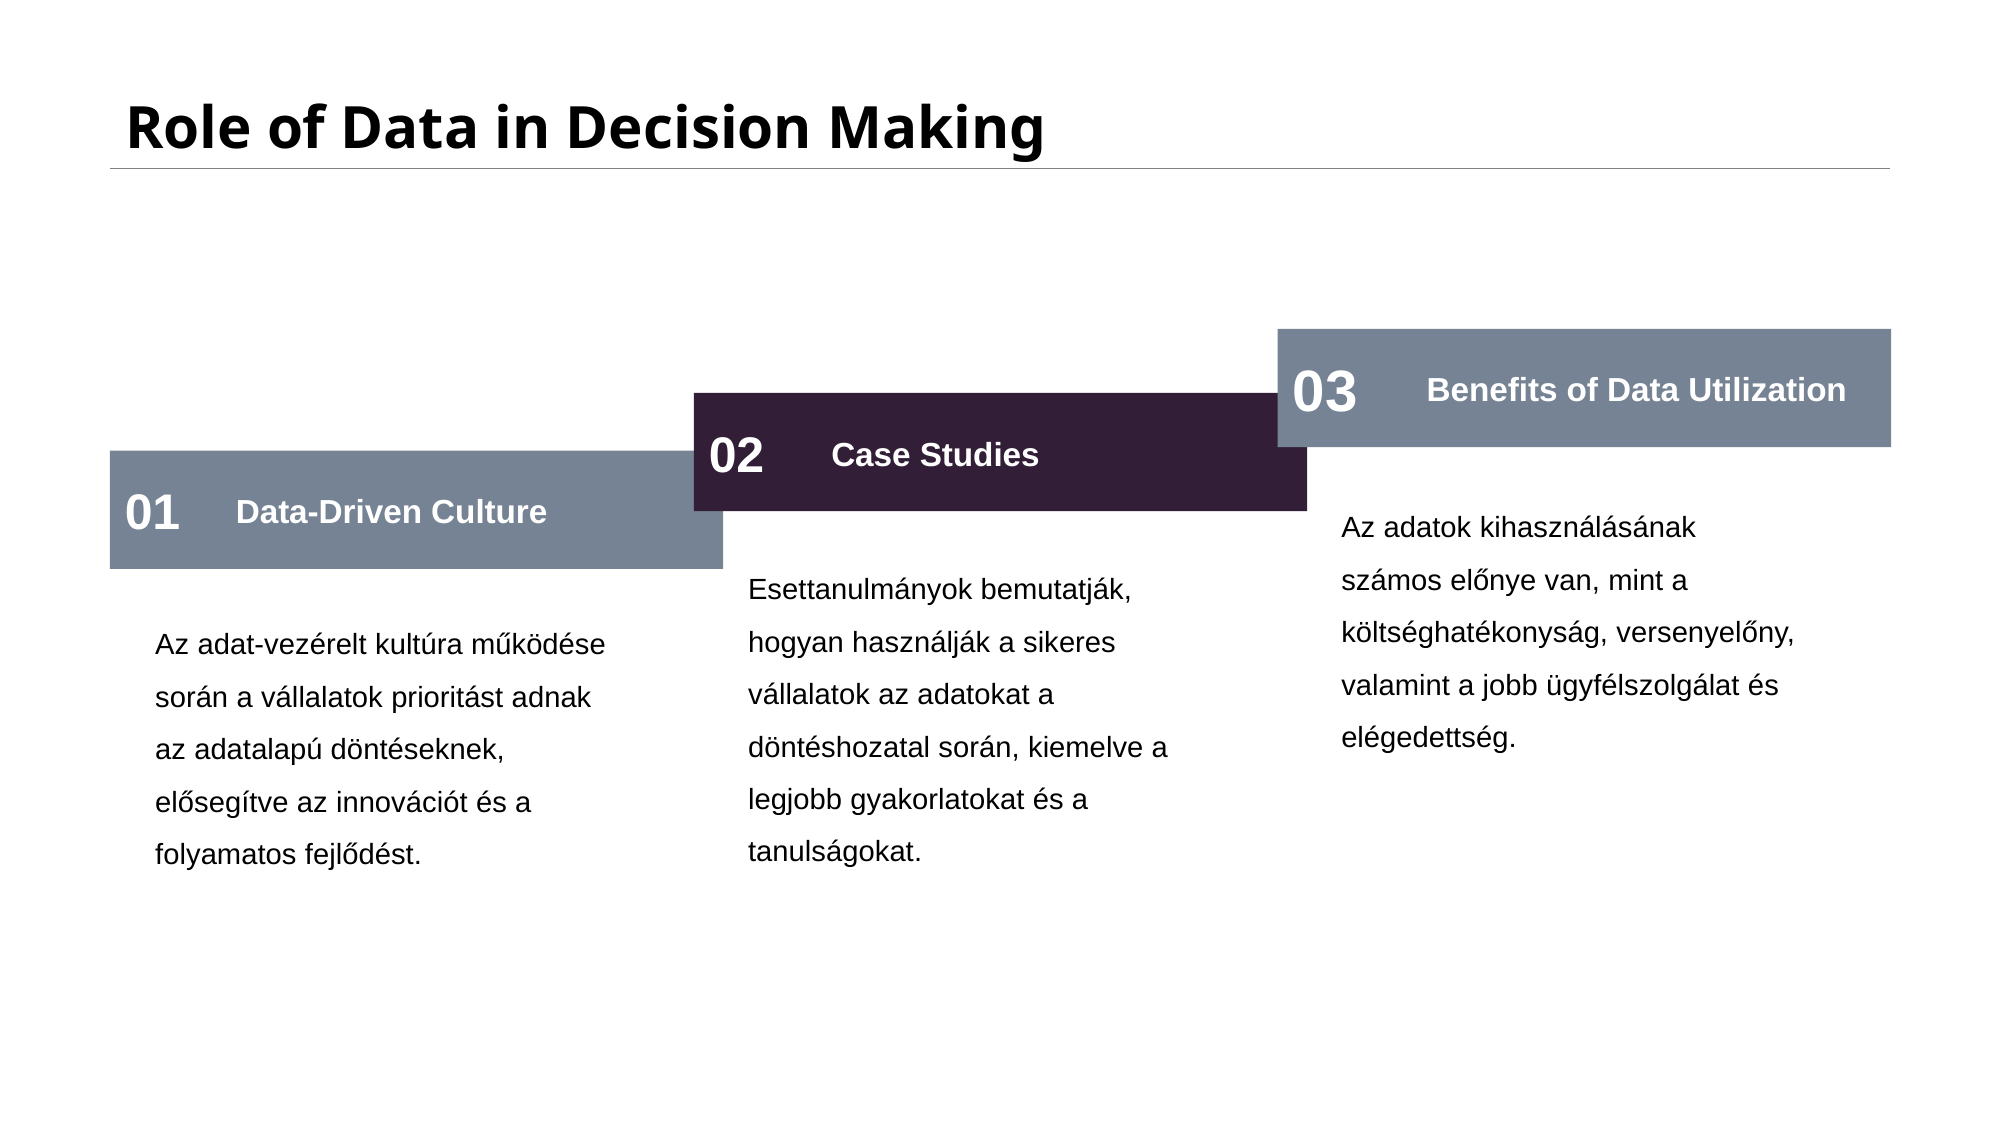

# Role of Data in Decision Making
03
Benefits of Data Utilization
02
Case Studies
01
Data-Driven Culture
Az adatok kihasználásának számos előnye van, mint a költséghatékonyság, versenyelőny, valamint a jobb ügyfélszolgálat és elégedettség.
Esettanulmányok bemutatják, hogyan használják a sikeres vállalatok az adatokat a döntéshozatal során, kiemelve a legjobb gyakorlatokat és a tanulságokat.
Az adat-vezérelt kultúra működése során a vállalatok prioritást adnak az adatalapú döntéseknek, elősegítve az innovációt és a folyamatos fejlődést.